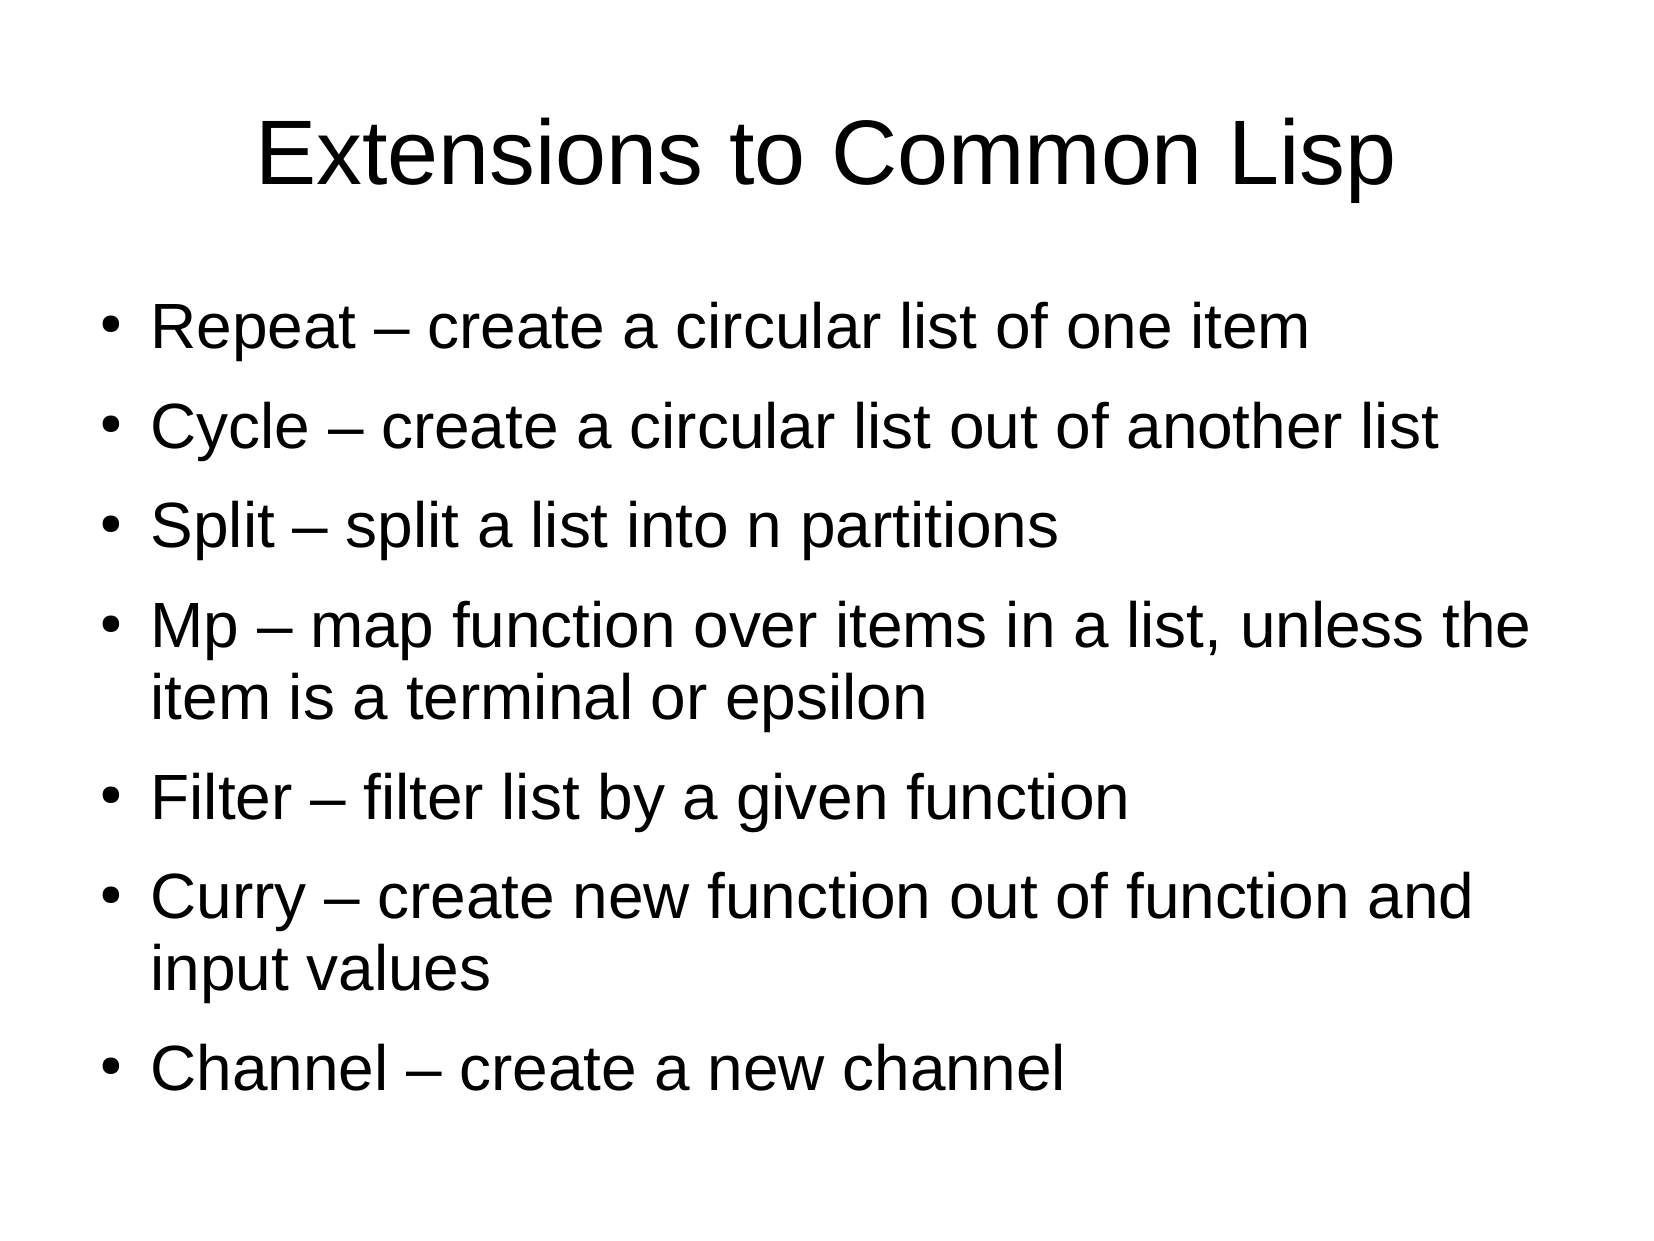

# Extensions to Common Lisp
Repeat – create a circular list of one item
Cycle – create a circular list out of another list
Split – split a list into n partitions
Mp – map function over items in a list, unless the item is a terminal or epsilon
Filter – filter list by a given function
Curry – create new function out of function and input values
Channel – create a new channel